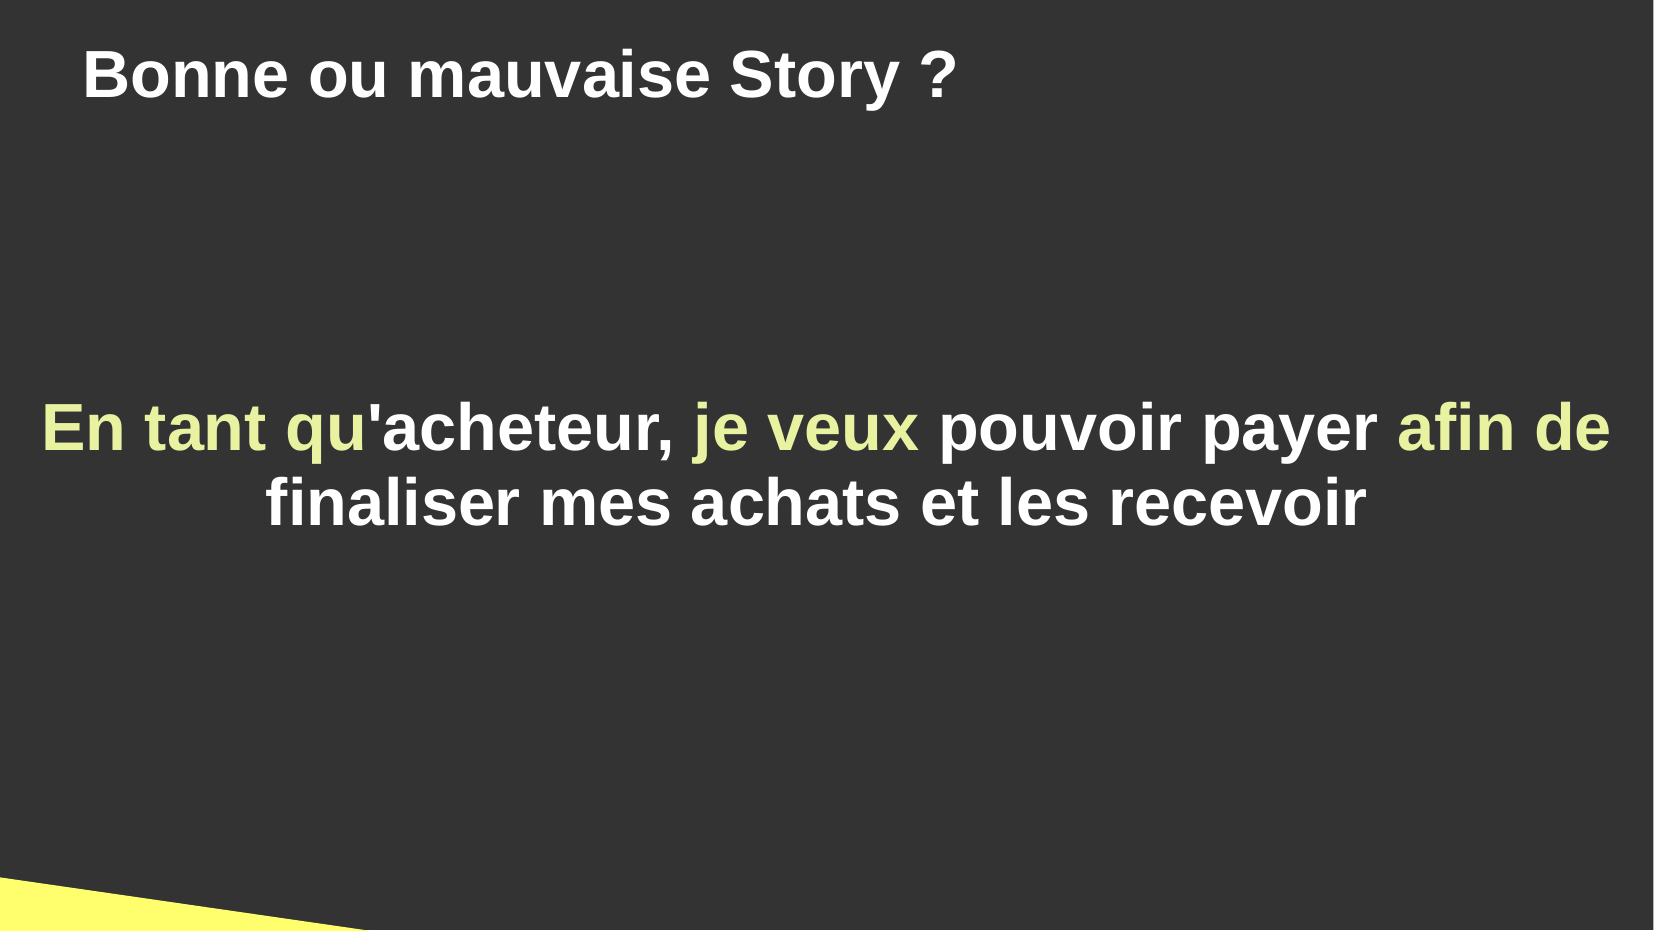

# Bonne ou mauvaise Story ?
En tant qu'acheteur, je veux pouvoir payer afin de finaliser mes achats et les recevoir